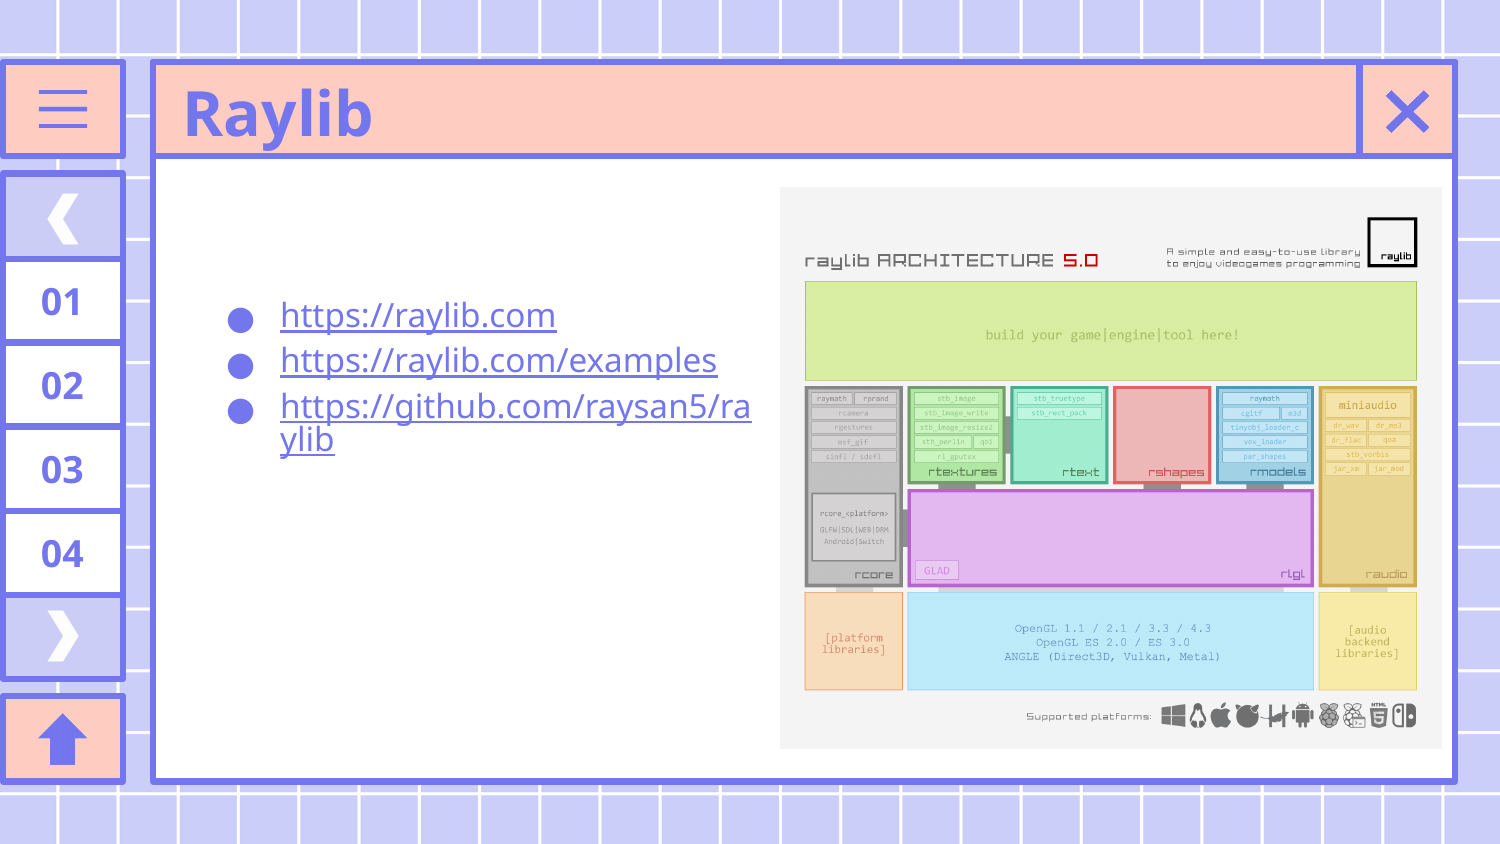

# Raylib
https://raylib.com
https://raylib.com/examples
https://github.com/raysan5/raylib
01
02
03
04